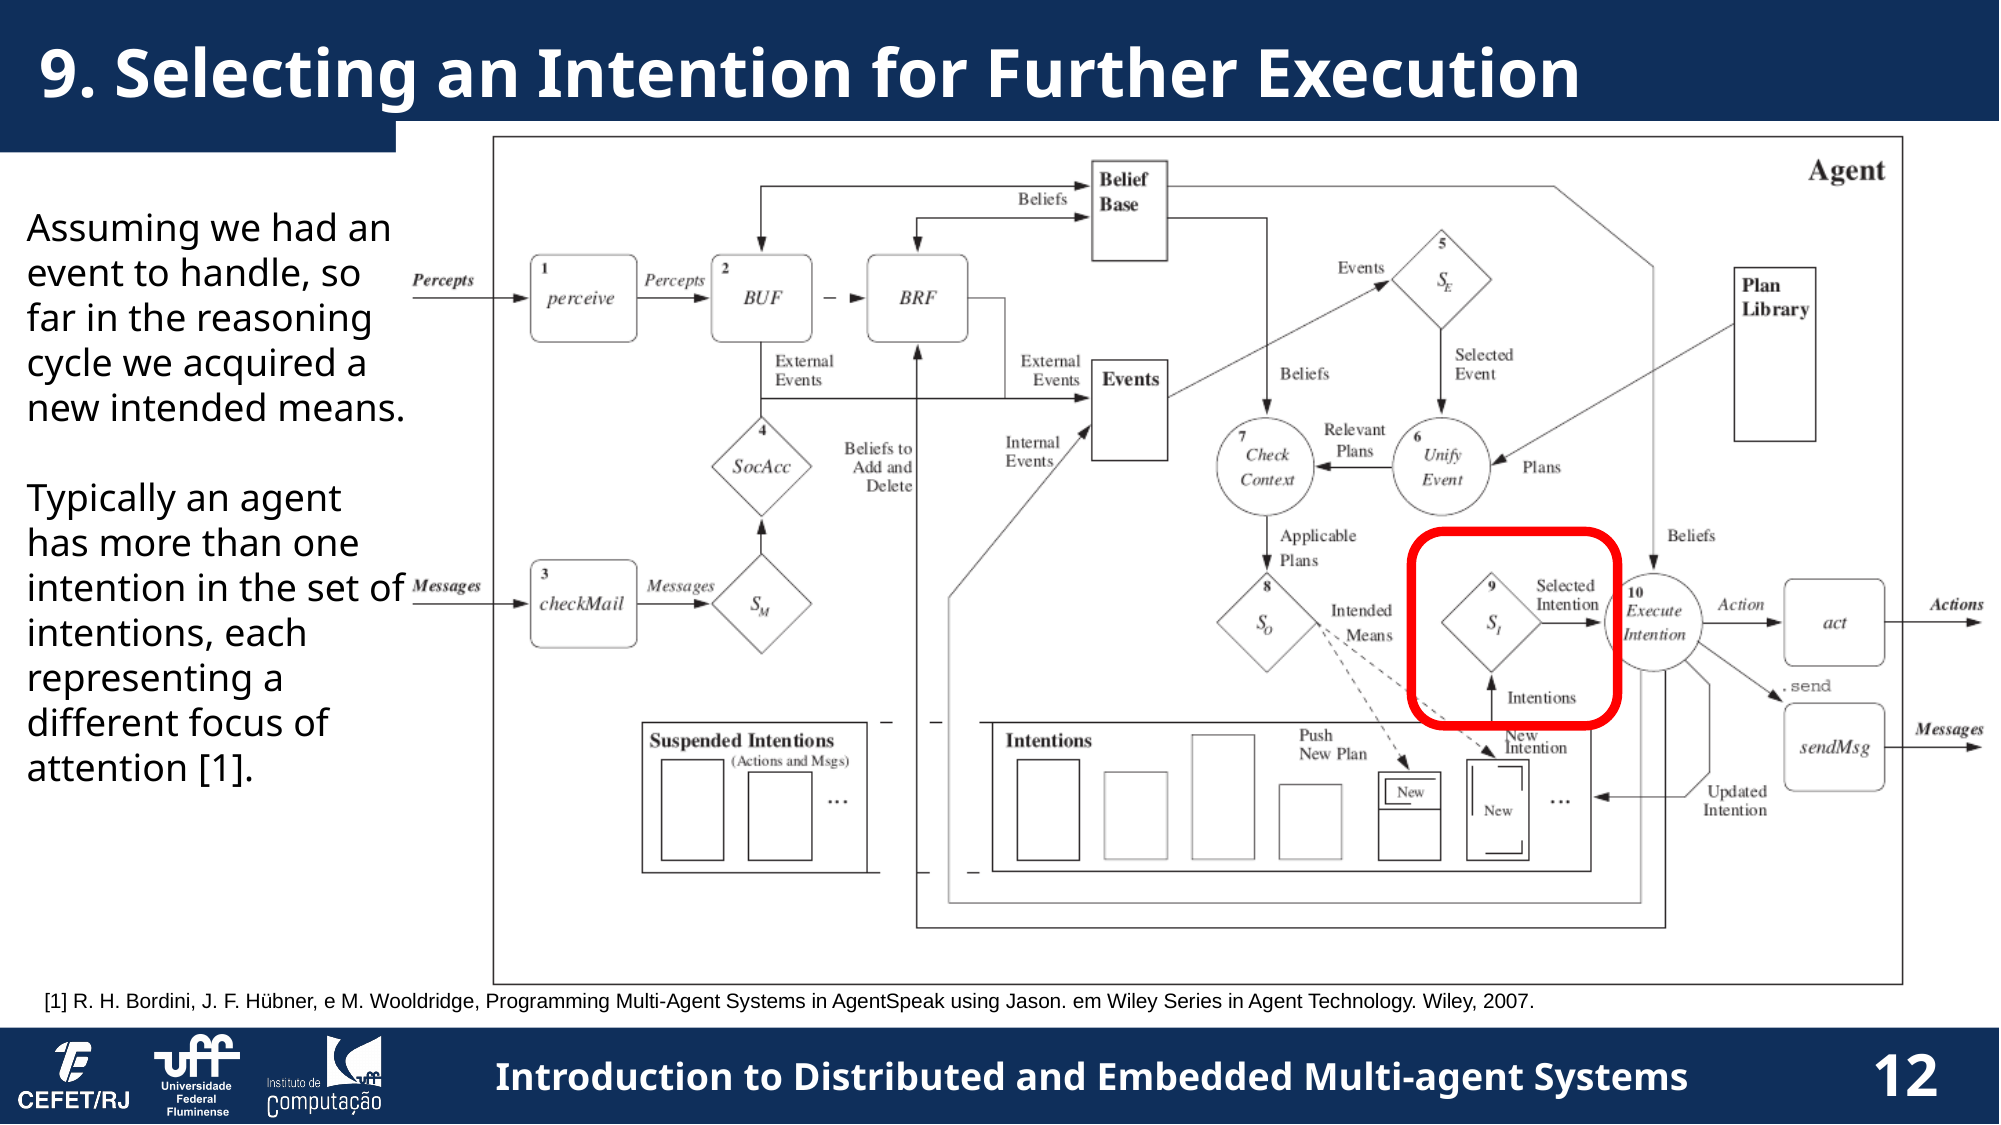

9. Selecting an Intention for Further Execution
Assuming we had an event to handle, so far in the reasoning cycle we acquired a new intended means.
Typically an agent has more than one intention in the set of intentions, each representing a different focus of attention [1].
[1] R. H. Bordini, J. F. Hübner, e M. Wooldridge, Programming Multi-Agent Systems in AgentSpeak using Jason. em Wiley Series in Agent Technology. Wiley, 2007.